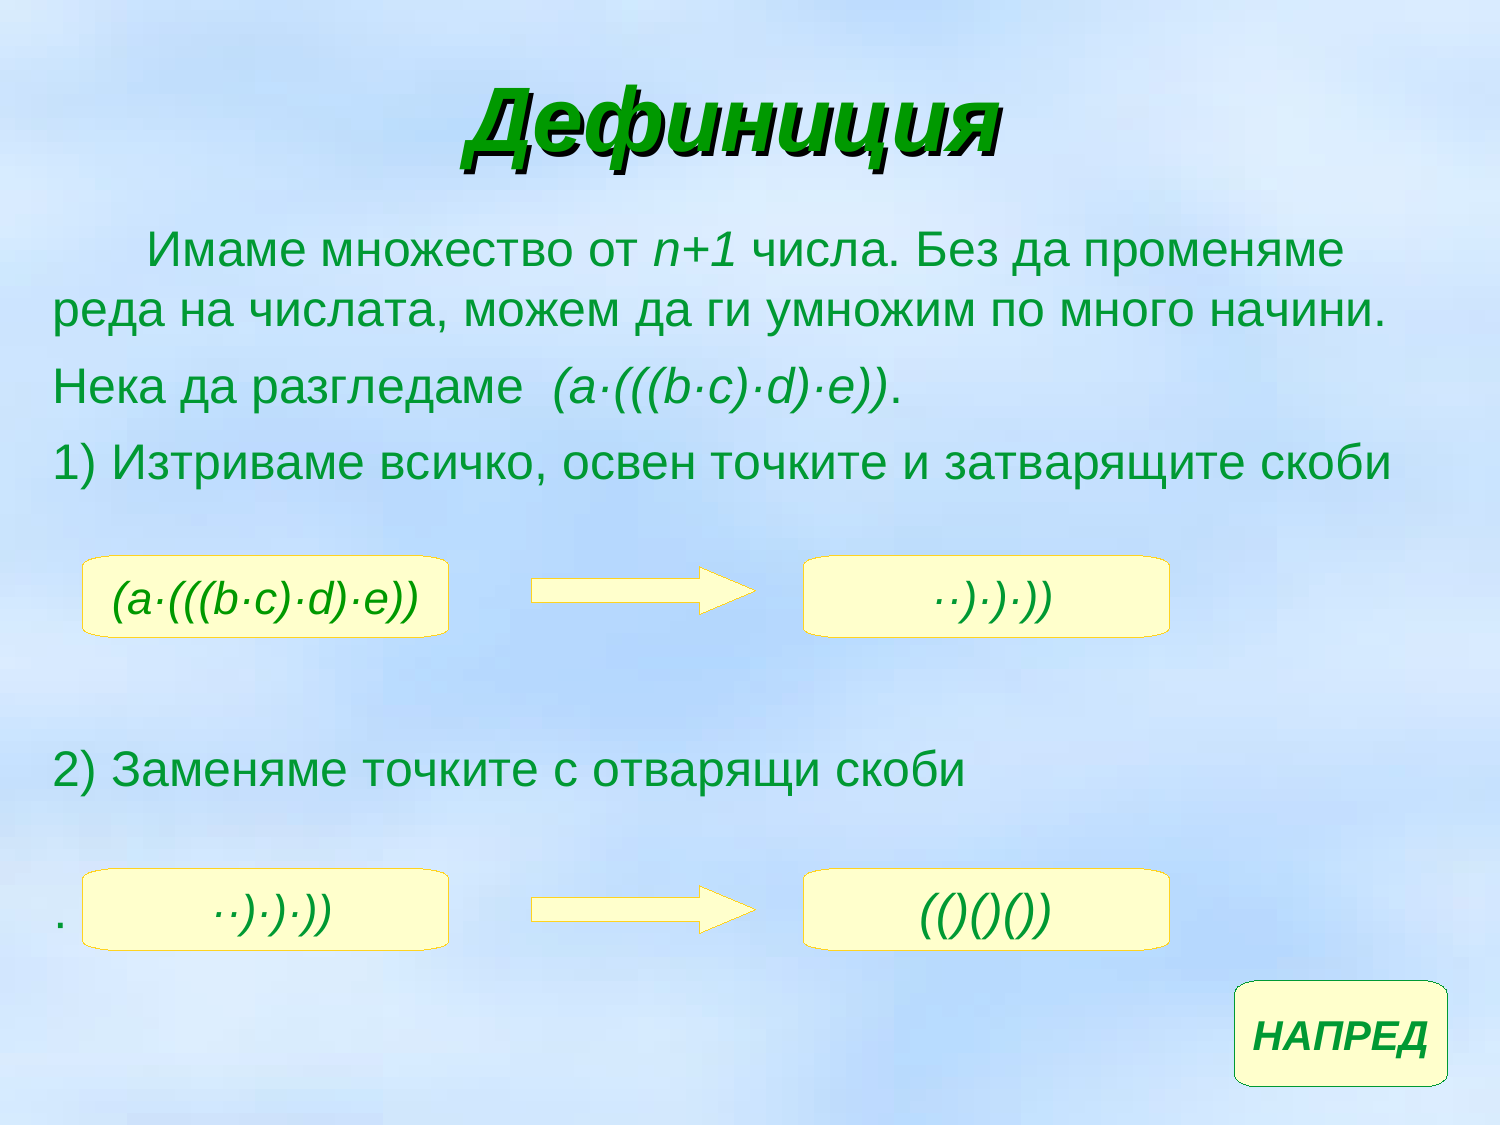

Дефиниция
# Имаме множество от n+1 числа. Без да променяме реда на числата, можем да ги умножим по много начини.
Нека да разгледаме (a·(((b·c)·d)·e)).
1) Изтриваме всичко, освен точките и затварящите скоби
2) Заменяме точките с отварящи скоби
·
(a·(((b·c)·d)·e))
 ··)·)·))
 ··)·)·))
(()()())
НАПРЕД